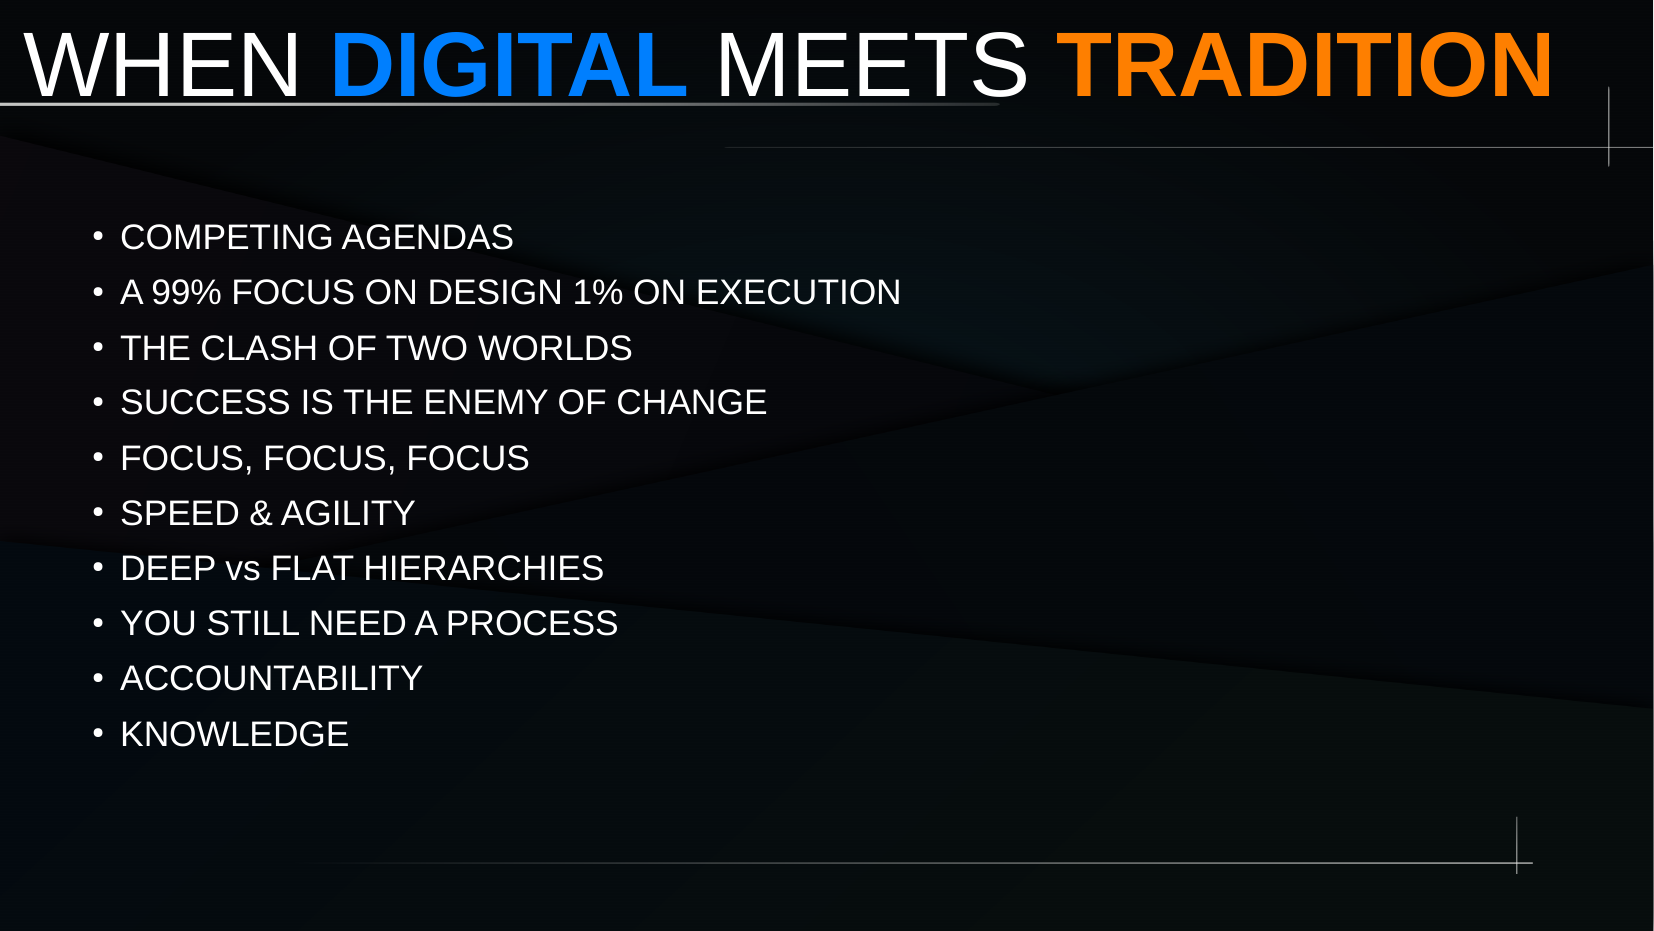

# WHEN DIGITAL MEETS TRADITION
COMPETING AGENDAS
A 99% FOCUS ON DESIGN 1% ON EXECUTION
THE CLASH OF TWO WORLDS
SUCCESS IS THE ENEMY OF CHANGE
FOCUS, FOCUS, FOCUS
SPEED & AGILITY
DEEP vs FLAT HIERARCHIES
YOU STILL NEED A PROCESS
ACCOUNTABILITY
KNOWLEDGE